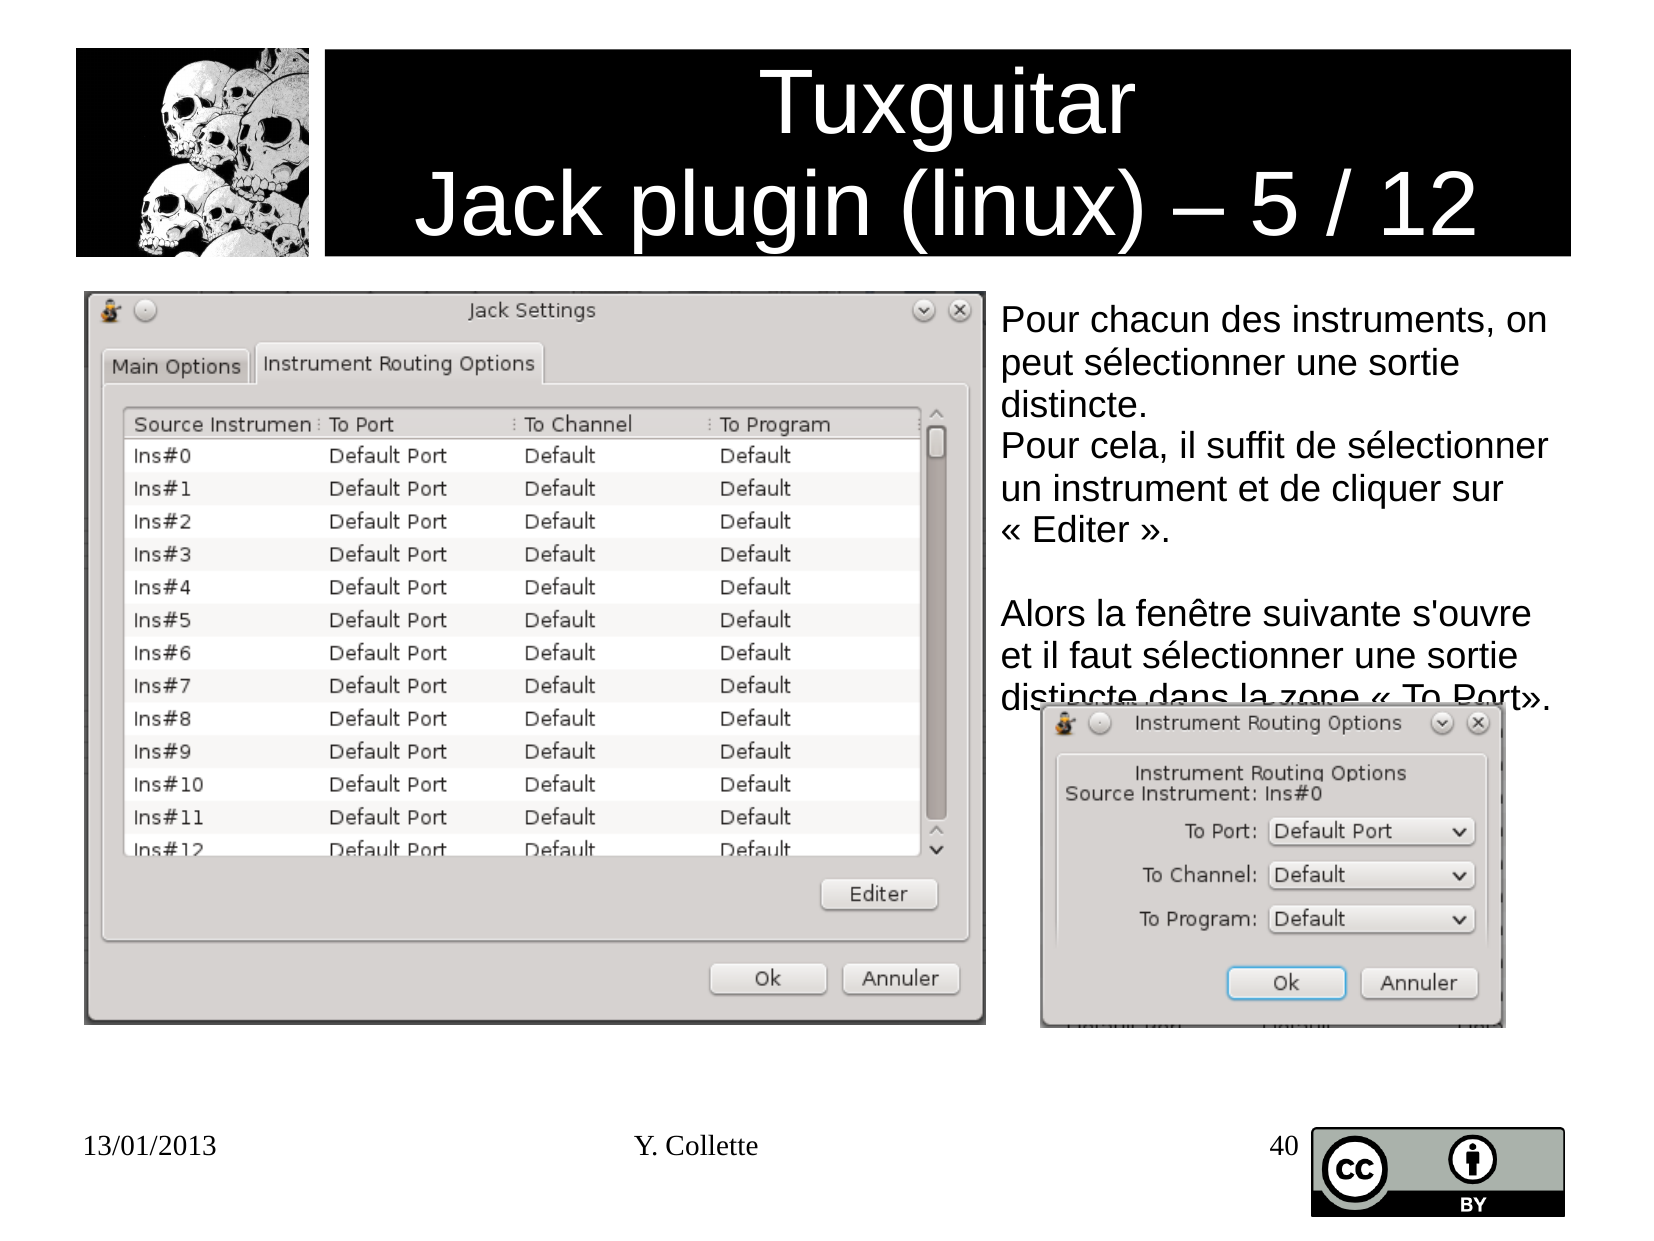

# Tuxguitar Jack plugin (linux) – 5 / 12
Pour chacun des instruments, on peut sélectionner une sortie distincte.
Pour cela, il suffit de sélectionner un instrument et de cliquer sur « Editer ».
Alors la fenêtre suivante s'ouvre et il faut sélectionner une sortie distincte dans la zone « To Port».
Y. Collette
40